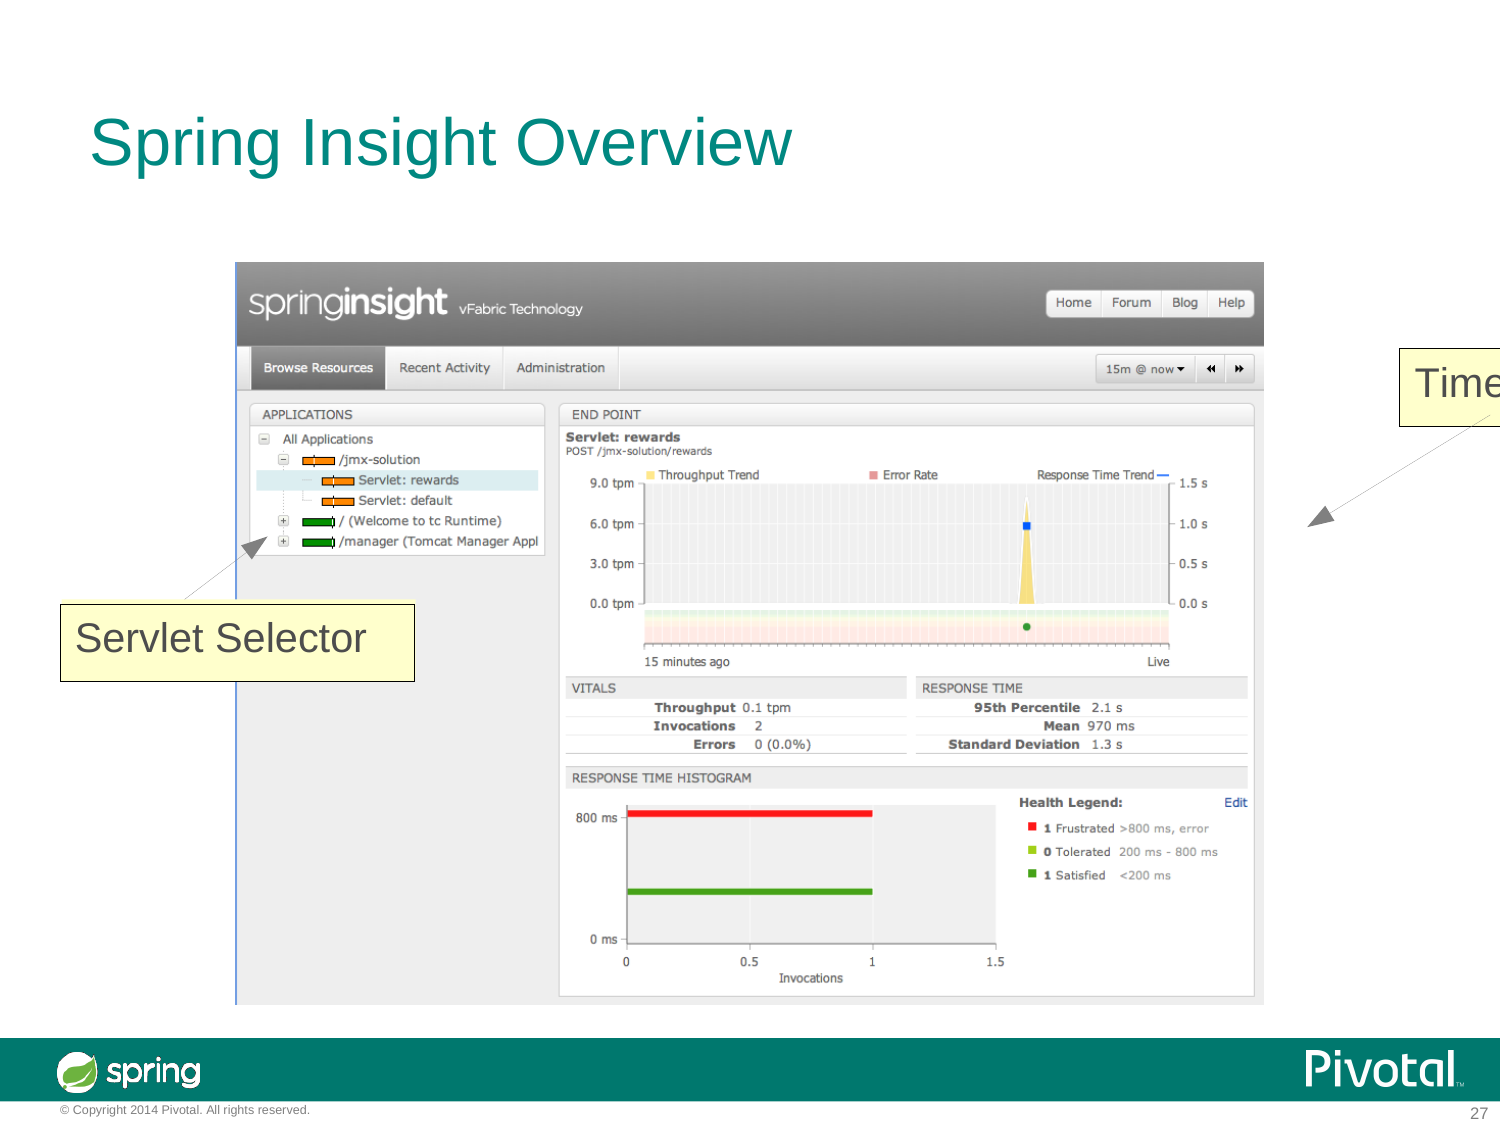

# Spring Insight Overview
Timeline
Servlet Selector
Servlet Selector